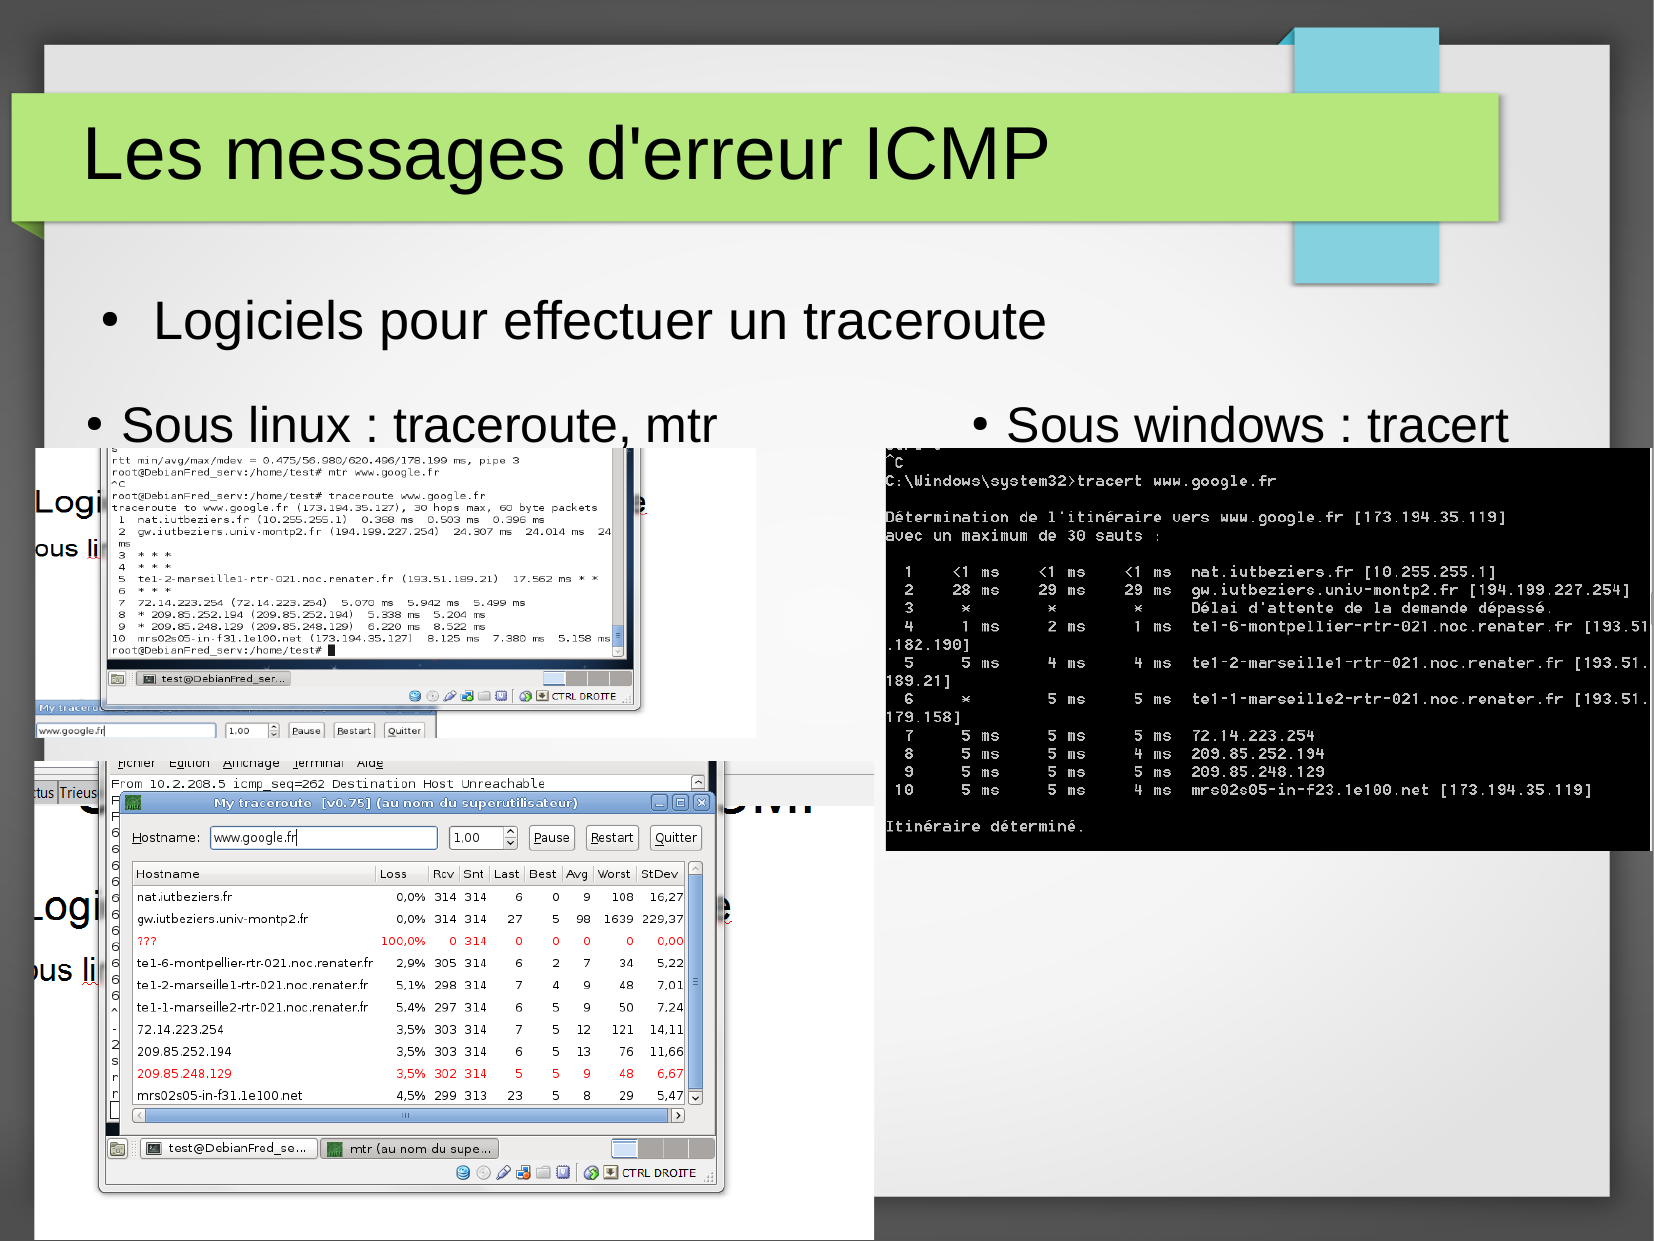

# Les messages d'erreur ICMP
Logiciels pour effectuer un traceroute
Sous linux : traceroute, mtr
Sous windows : tracert